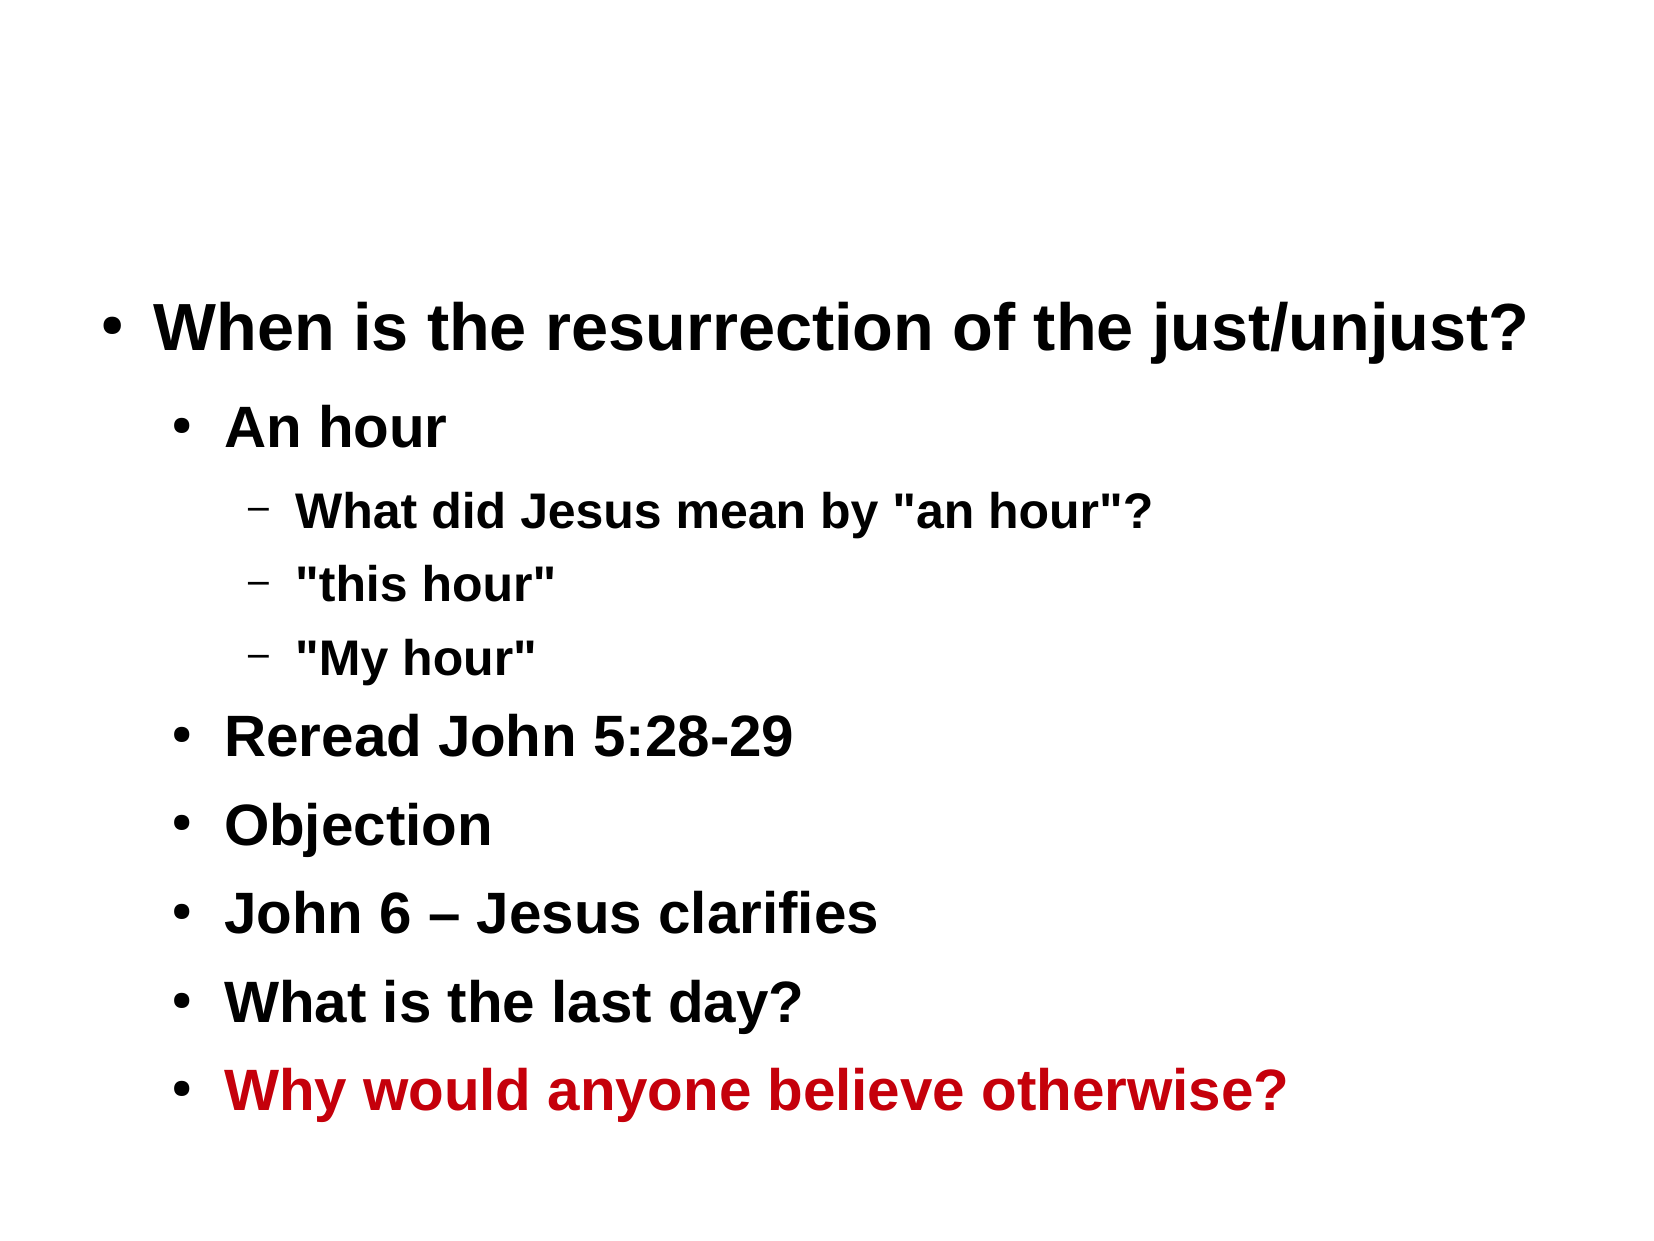

#
When is the resurrection of the just/unjust?
An hour
What did Jesus mean by "an hour"?
"this hour"
"My hour"
Reread John 5:28-29
Objection
John 6 – Jesus clarifies
What is the last day?
Why would anyone believe otherwise?